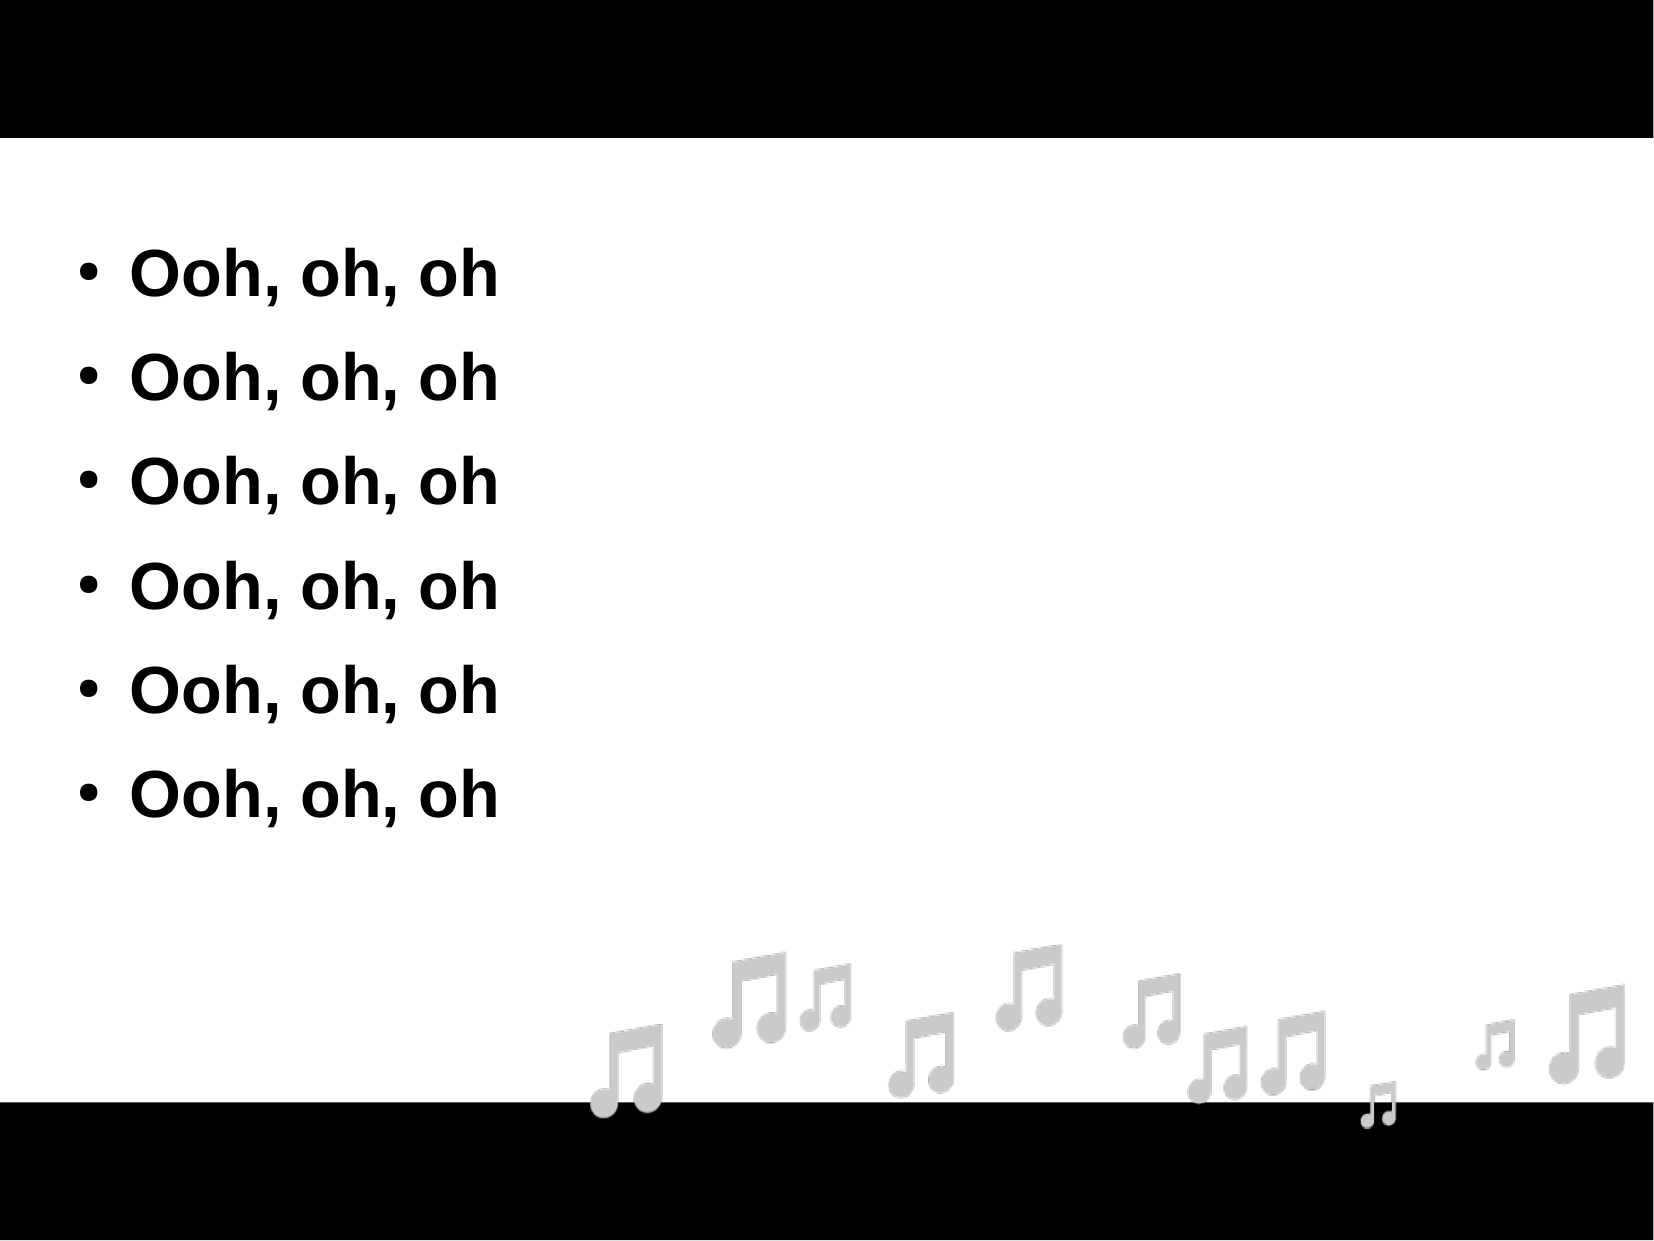

# Ooh, oh, oh
Ooh, oh, oh
Ooh, oh, oh
Ooh, oh, oh
Ooh, oh, oh
Ooh, oh, oh